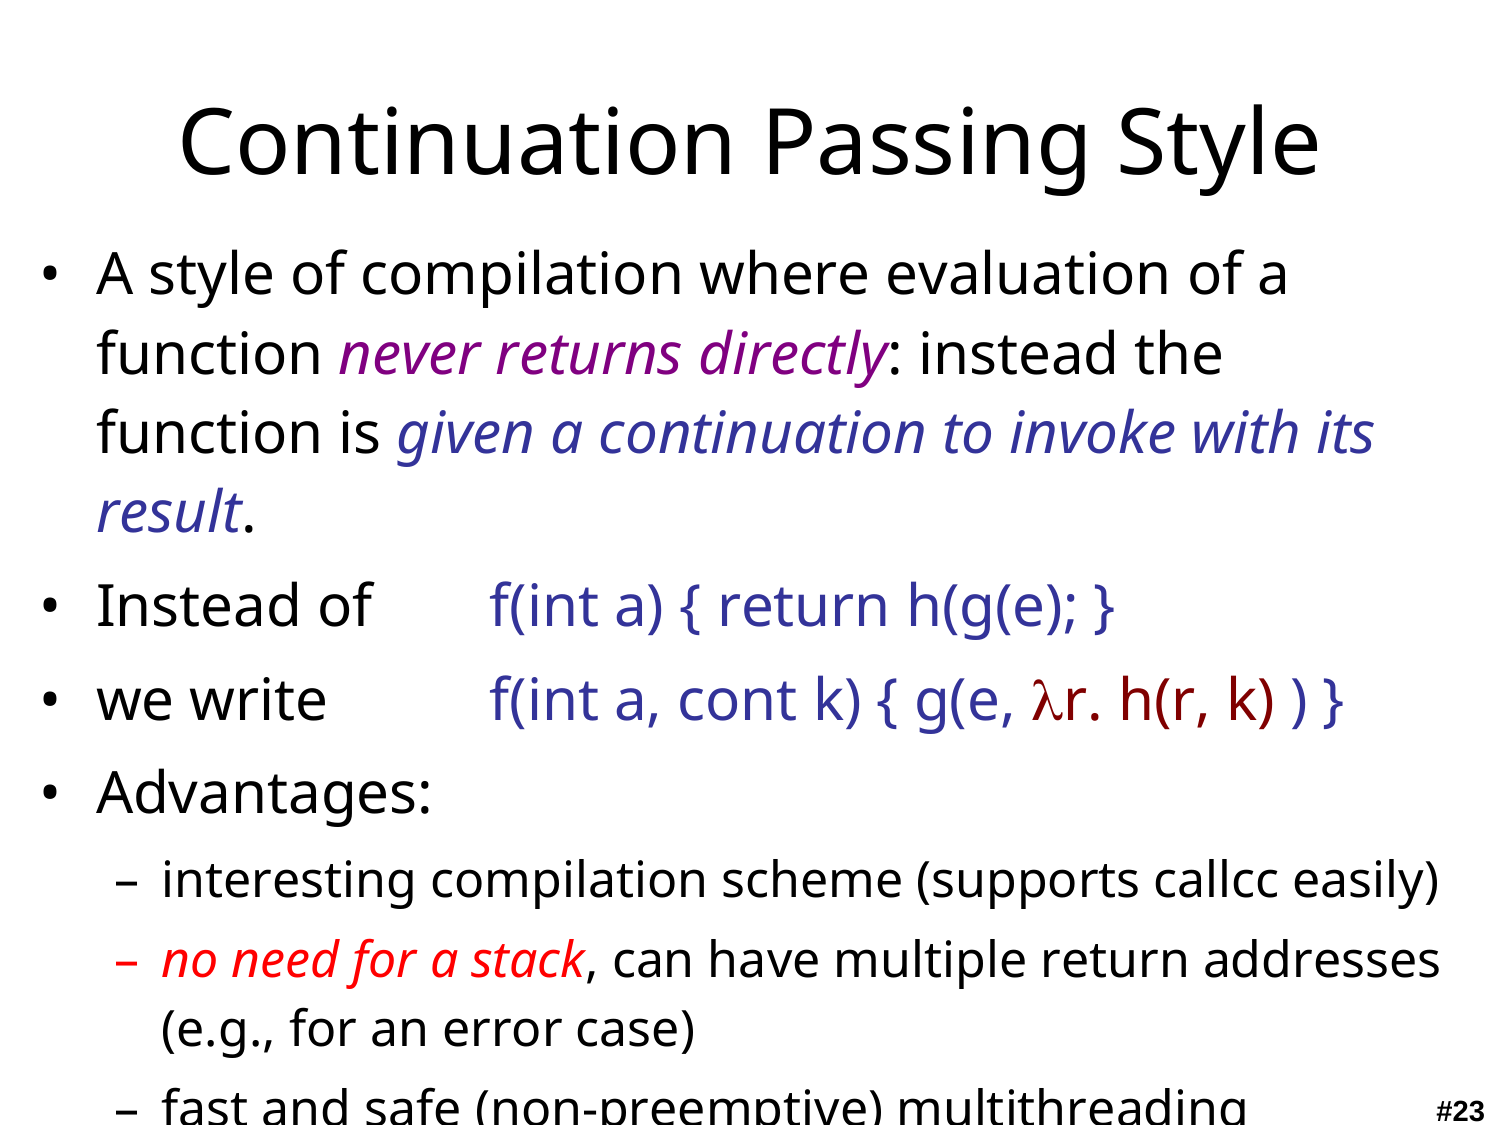

# Continuation Passing Style
A style of compilation where evaluation of a function never returns directly: instead the function is given a continuation to invoke with its result.
Instead of 	f(int a) { return h(g(e); }
we write		f(int a, cont k) { g(e, r. h(r, k) ) }
Advantages:
interesting compilation scheme (supports callcc easily)
no need for a stack, can have multiple return addresses (e.g., for an error case)
fast and safe (non-preemptive) multithreading
23